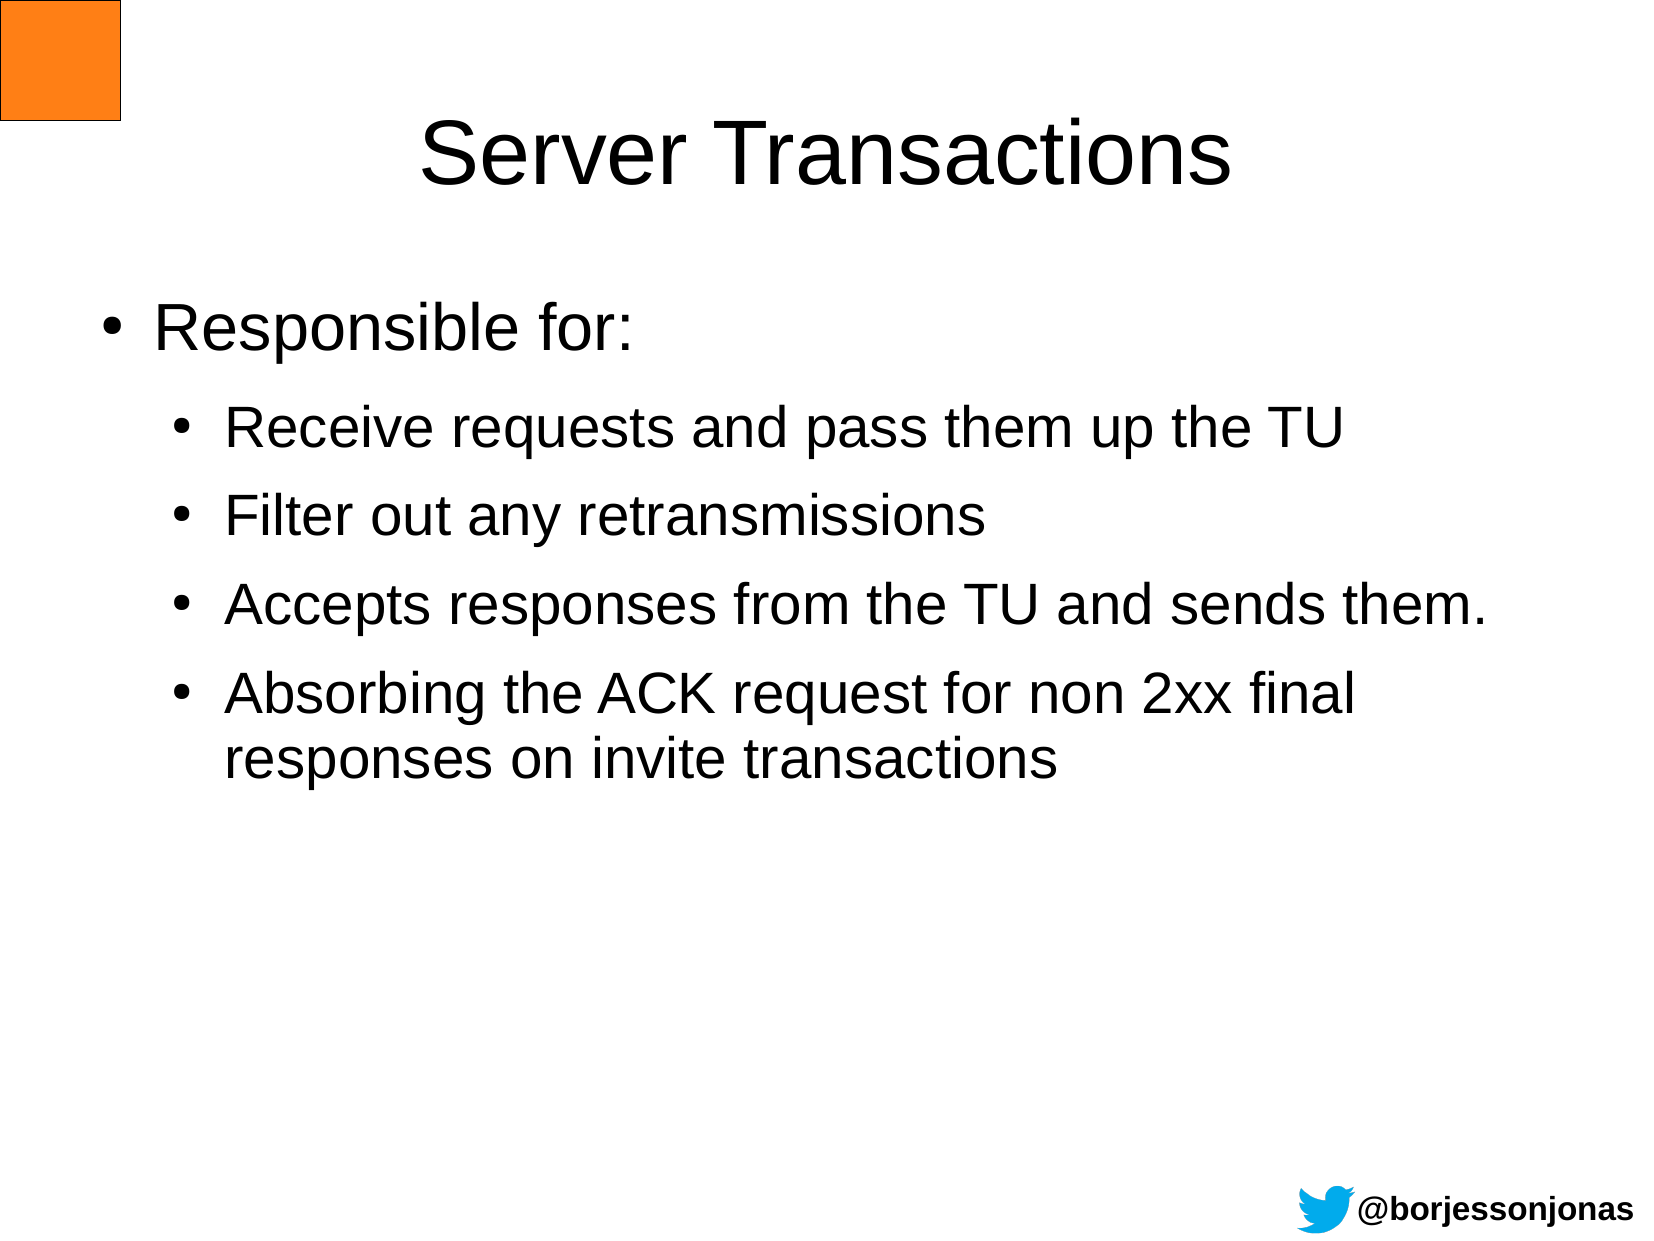

# Server Transactions
Responsible for:
Receive requests and pass them up the TU
Filter out any retransmissions
Accepts responses from the TU and sends them.
Absorbing the ACK request for non 2xx final responses on invite transactions